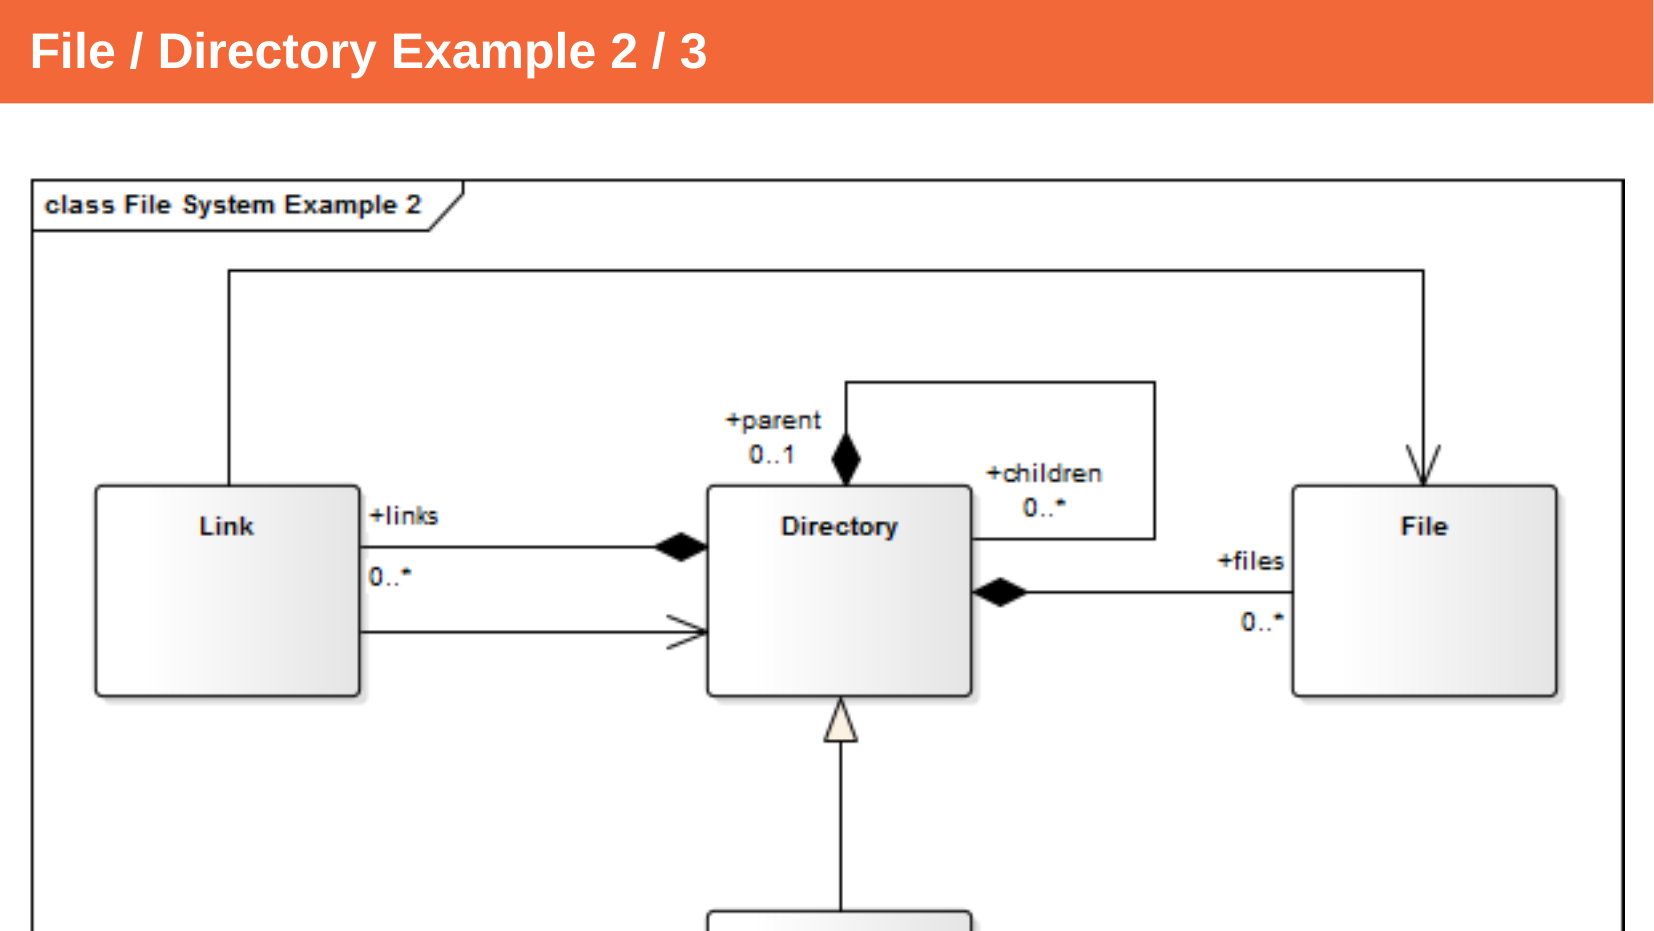

# File / Directory Example 2 / 3
Advanced Design and Programming
4
© 2019 Dirk Riehle - Some Rights Reserved